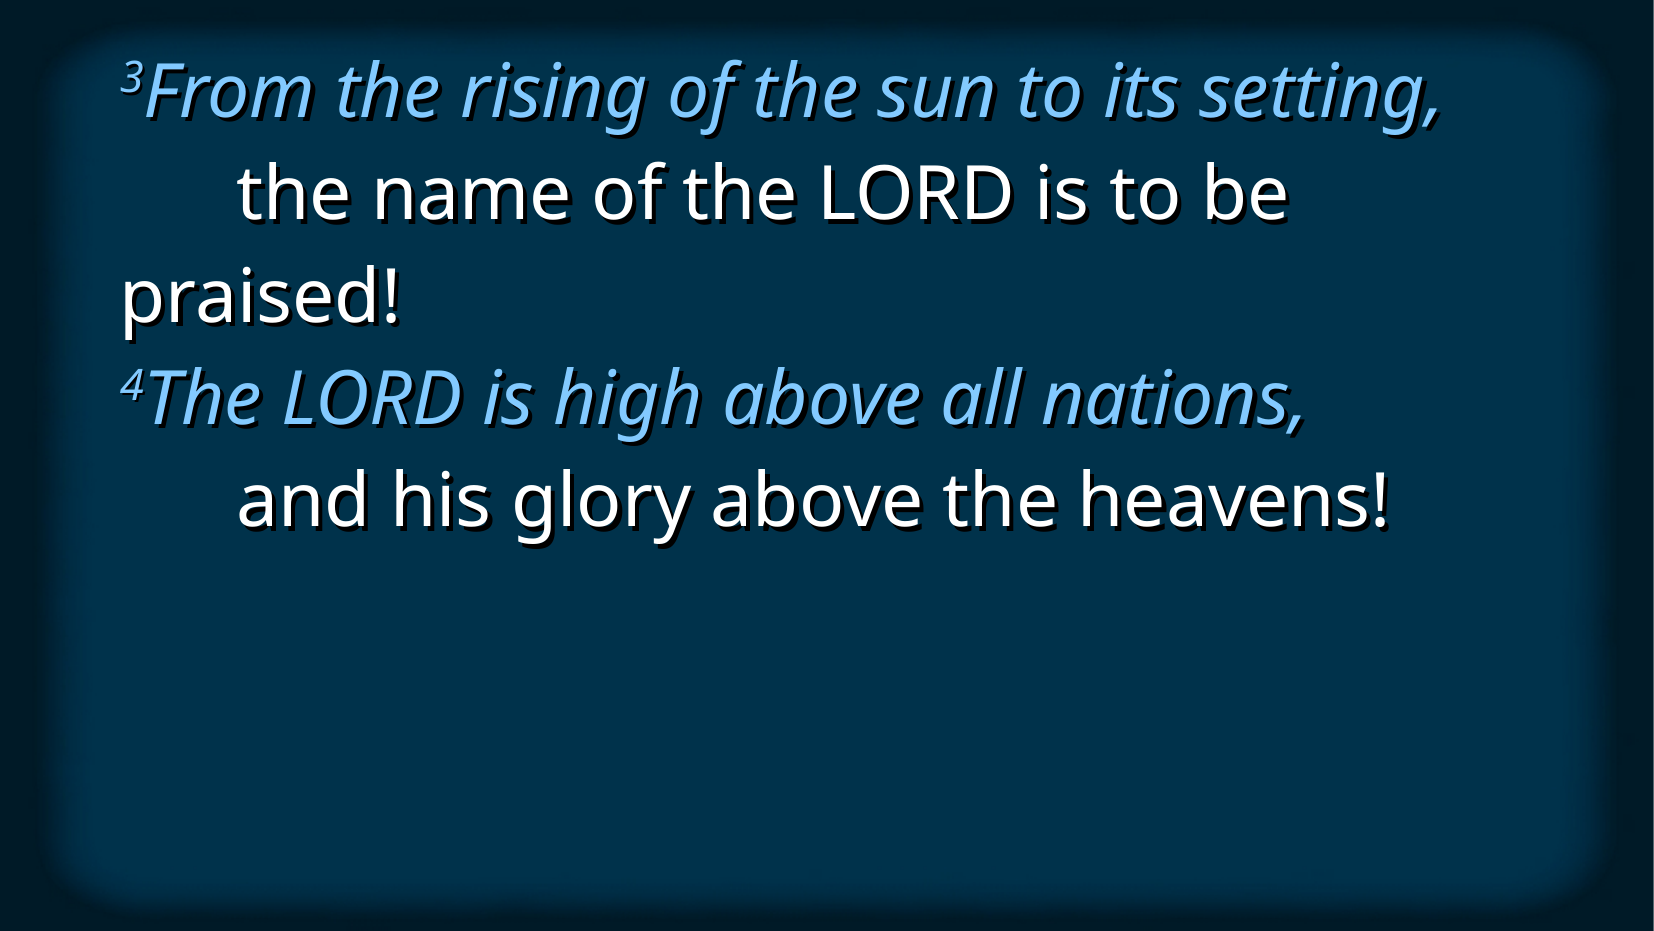

3From the rising of the sun to its setting,
 the name of the LORD is to be praised!
4The LORD is high above all nations,
 and his glory above the heavens!